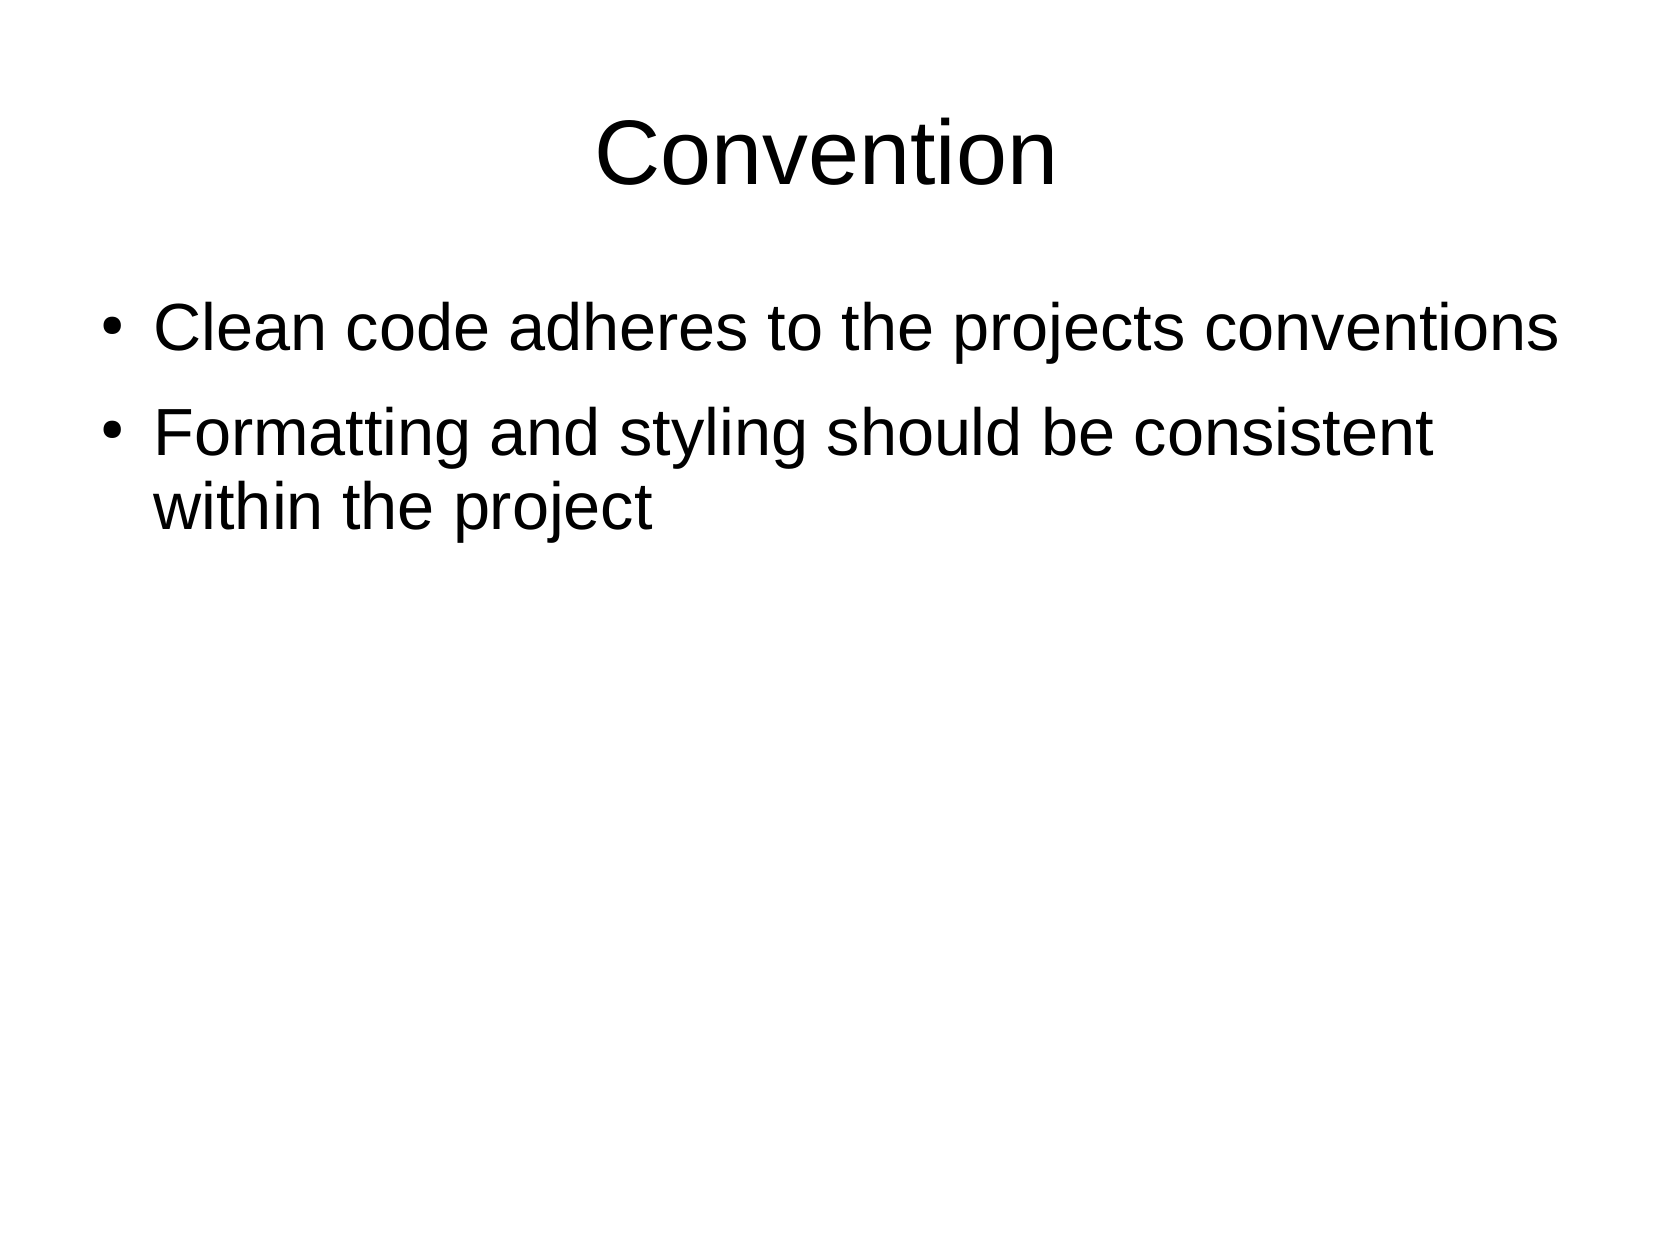

# Convention
Clean code adheres to the projects conventions
Formatting and styling should be consistent within the project